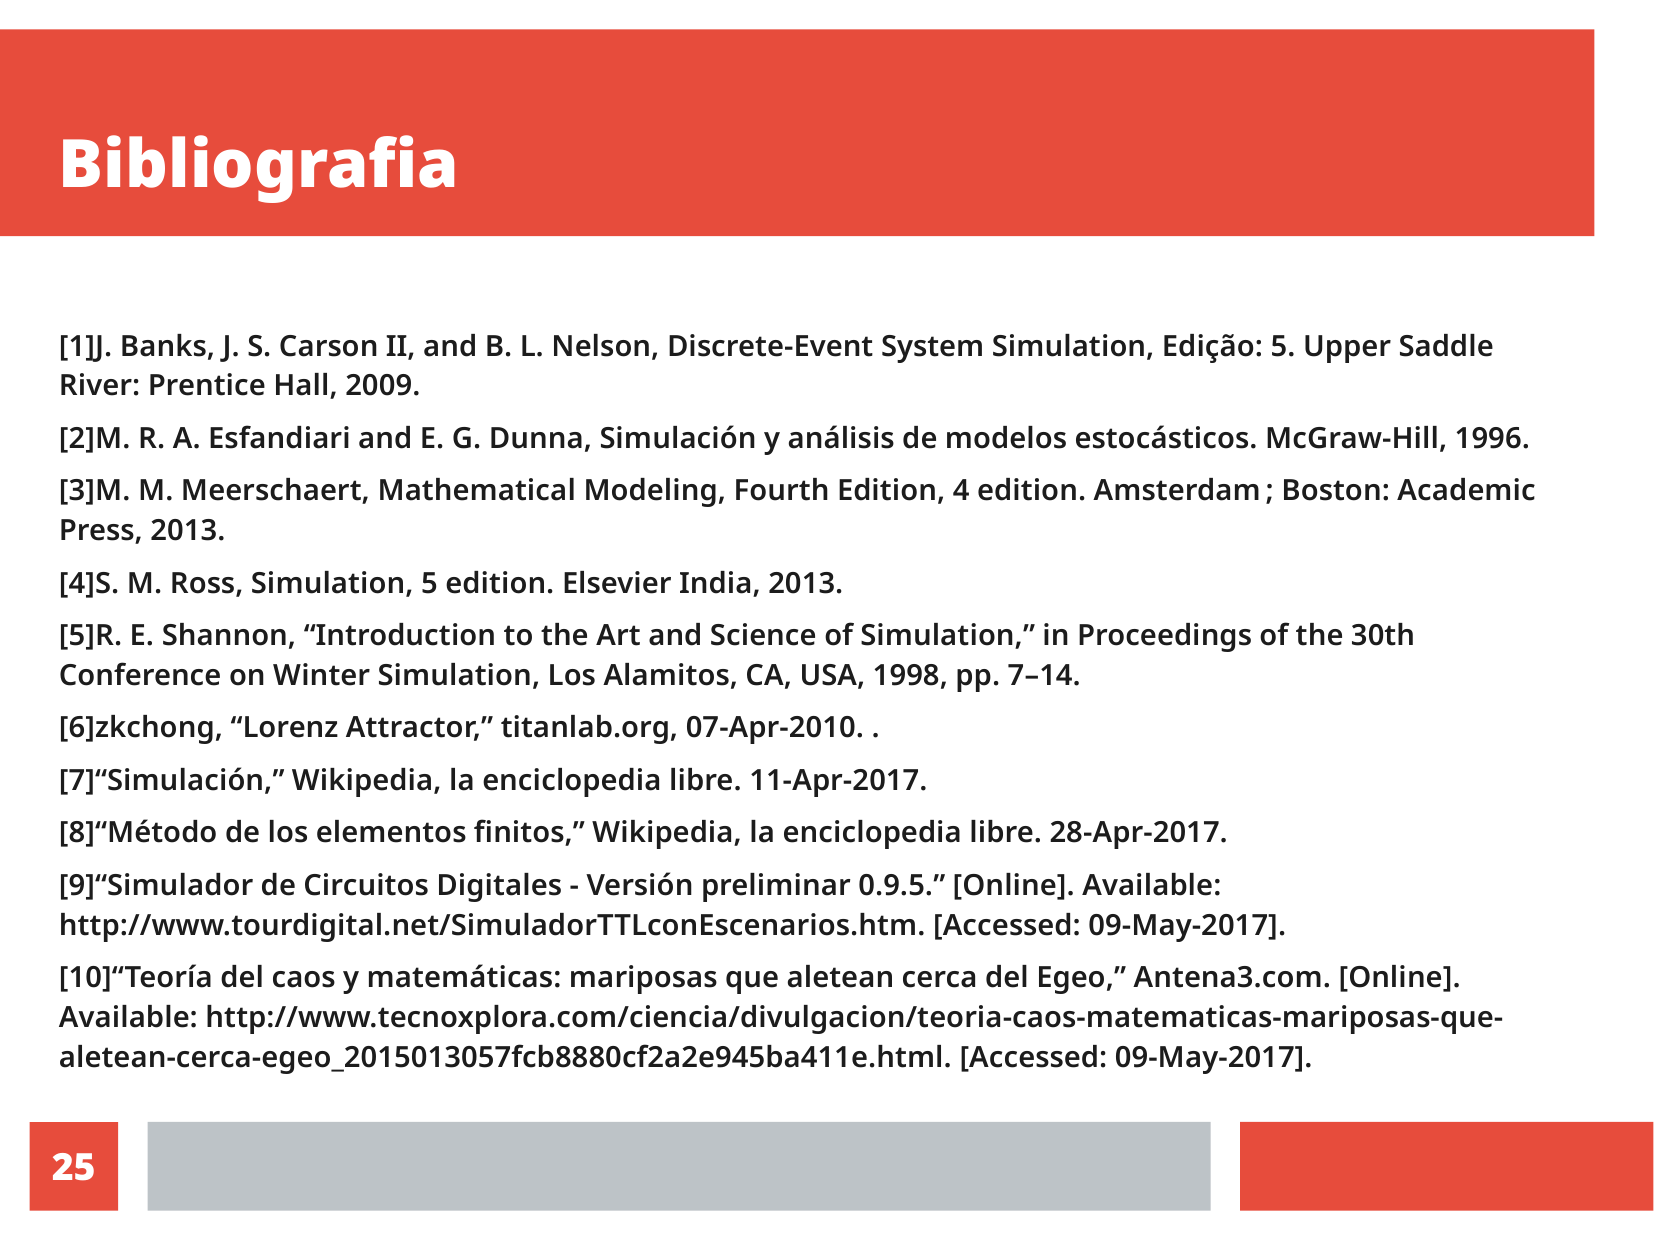

# Bibliografia
[1]J. Banks, J. S. Carson II, and B. L. Nelson, Discrete-Event System Simulation, Edição: 5. Upper Saddle River: Prentice Hall, 2009.
[2]M. R. A. Esfandiari and E. G. Dunna, Simulación y análisis de modelos estocásticos. McGraw-Hill, 1996.
[3]M. M. Meerschaert, Mathematical Modeling, Fourth Edition, 4 edition. Amsterdam ; Boston: Academic Press, 2013.
[4]S. M. Ross, Simulation, 5 edition. Elsevier India, 2013.
[5]R. E. Shannon, “Introduction to the Art and Science of Simulation,” in Proceedings of the 30th Conference on Winter Simulation, Los Alamitos, CA, USA, 1998, pp. 7–14.
[6]zkchong, “Lorenz Attractor,” titanlab.org, 07-Apr-2010. .
[7]“Simulación,” Wikipedia, la enciclopedia libre. 11-Apr-2017.
[8]“Método de los elementos finitos,” Wikipedia, la enciclopedia libre. 28-Apr-2017.
[9]“Simulador de Circuitos Digitales - Versión preliminar 0.9.5.” [Online]. Available: http://www.tourdigital.net/SimuladorTTLconEscenarios.htm. [Accessed: 09-May-2017].
[10]“Teoría del caos y matemáticas: mariposas que aletean cerca del Egeo,” Antena3.com. [Online]. Available: http://www.tecnoxplora.com/ciencia/divulgacion/teoria-caos-matematicas-mariposas-que-aletean-cerca-egeo_2015013057fcb8880cf2a2e945ba411e.html. [Accessed: 09-May-2017].
25